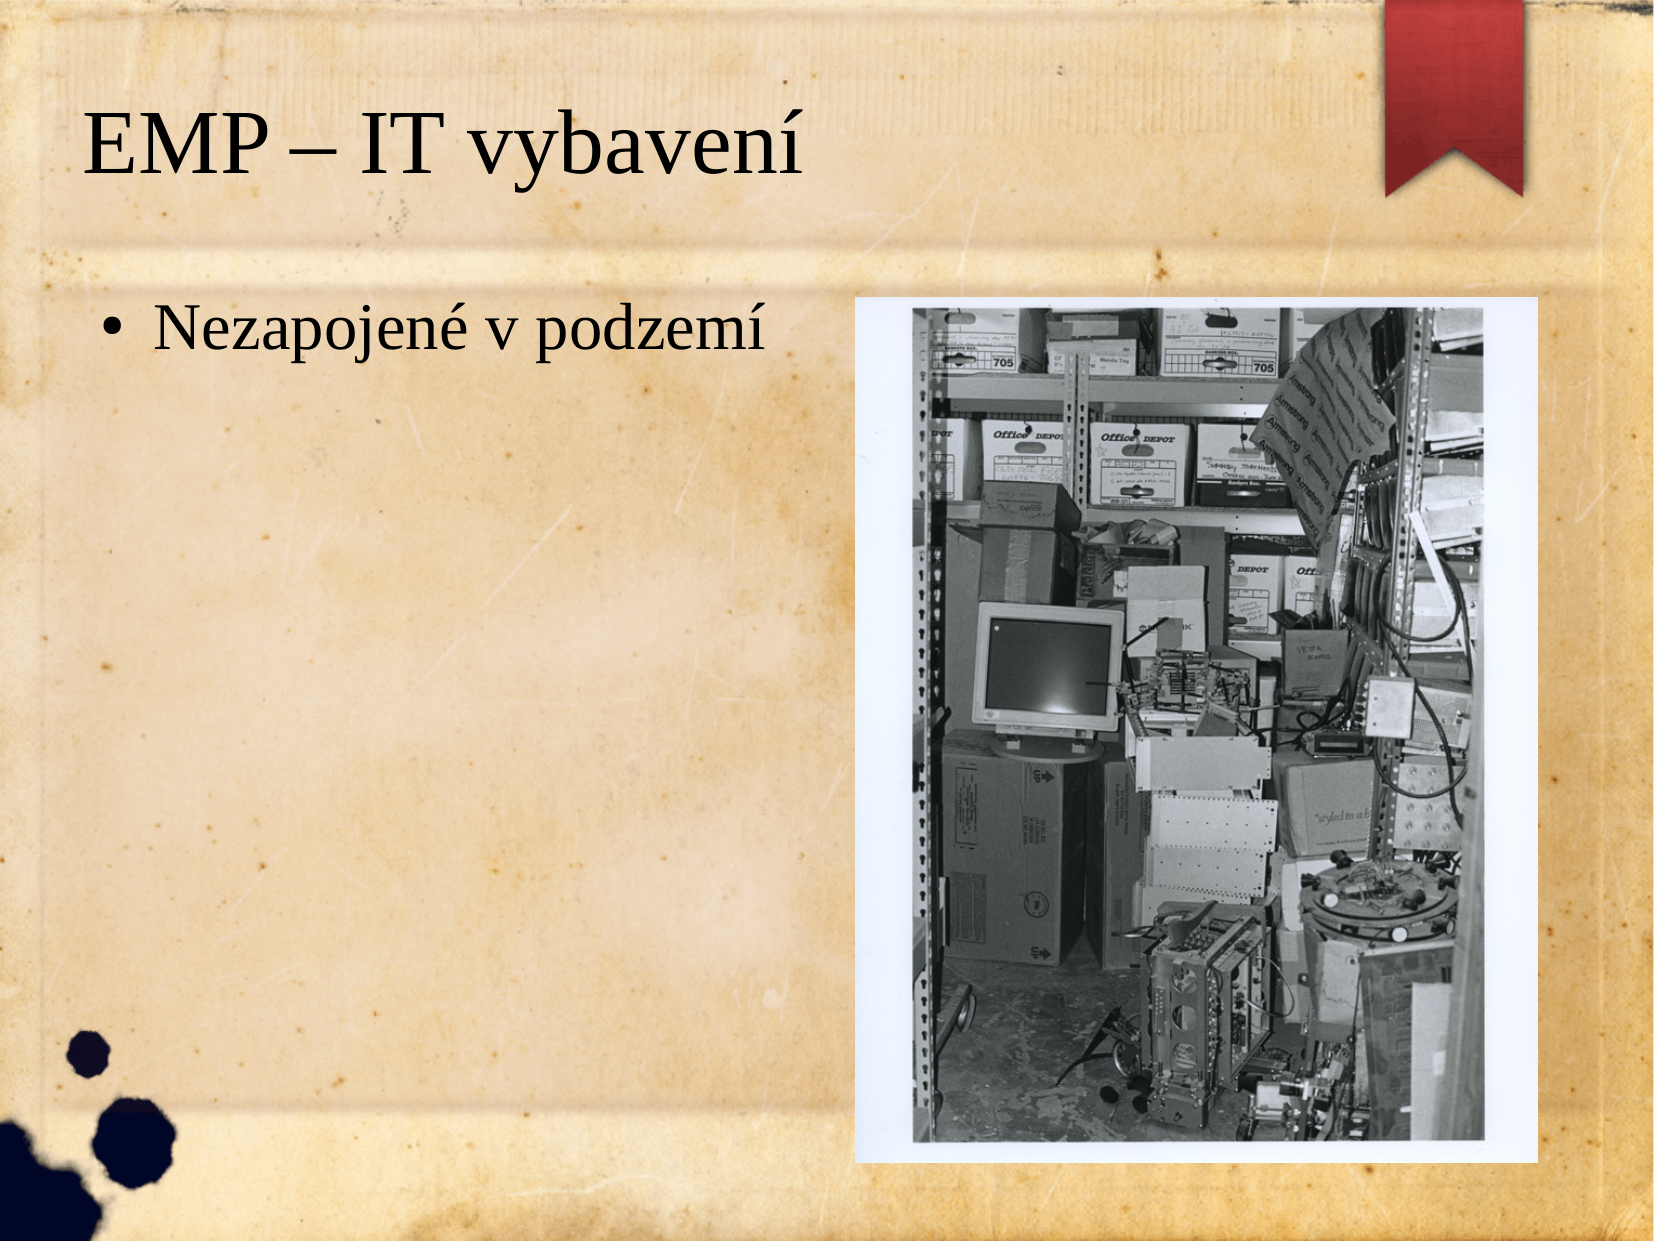

# EMP – IT vybavení
Nezapojené v podzemí